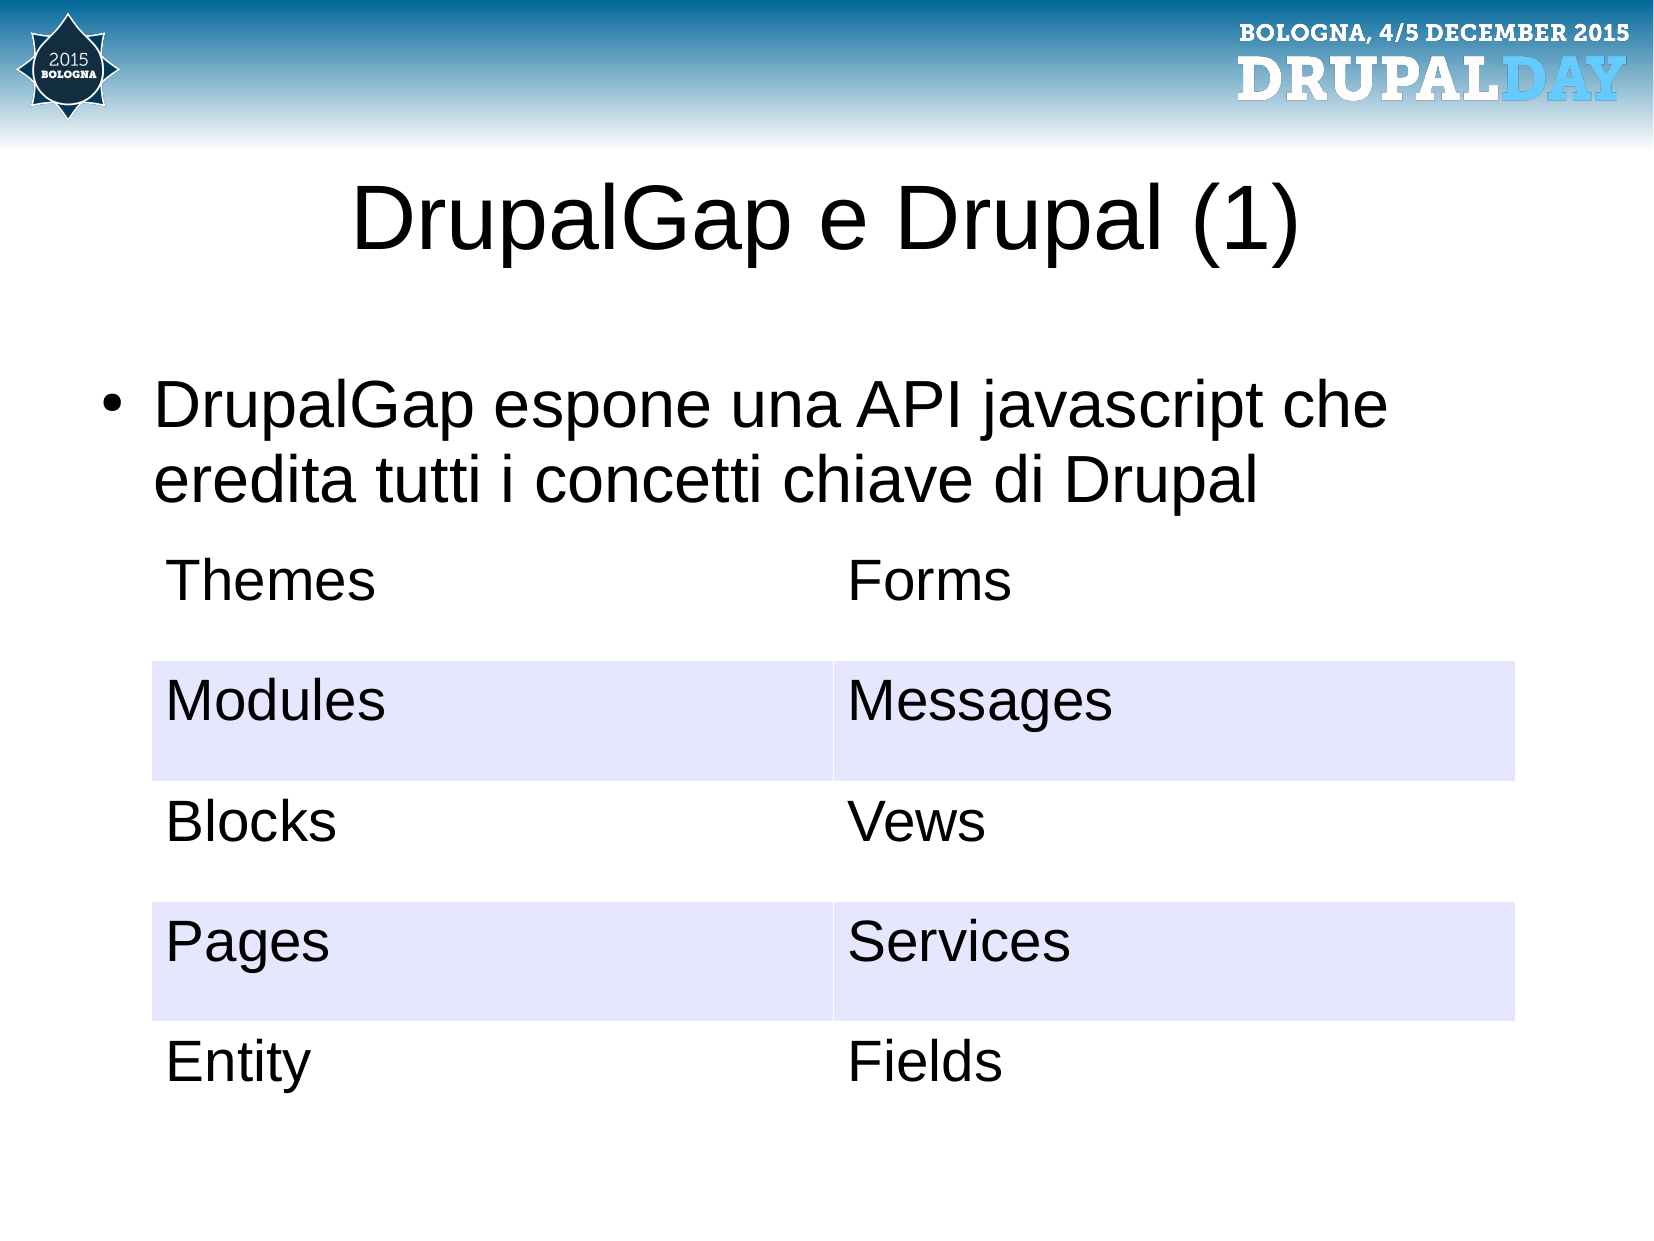

# DrupalGap e Drupal (1)
DrupalGap espone una API javascript che eredita tutti i concetti chiave di Drupal
| Themes | Forms |
| --- | --- |
| Modules | Messages |
| Blocks | Vews |
| Pages | Services |
| Entity | Fields |